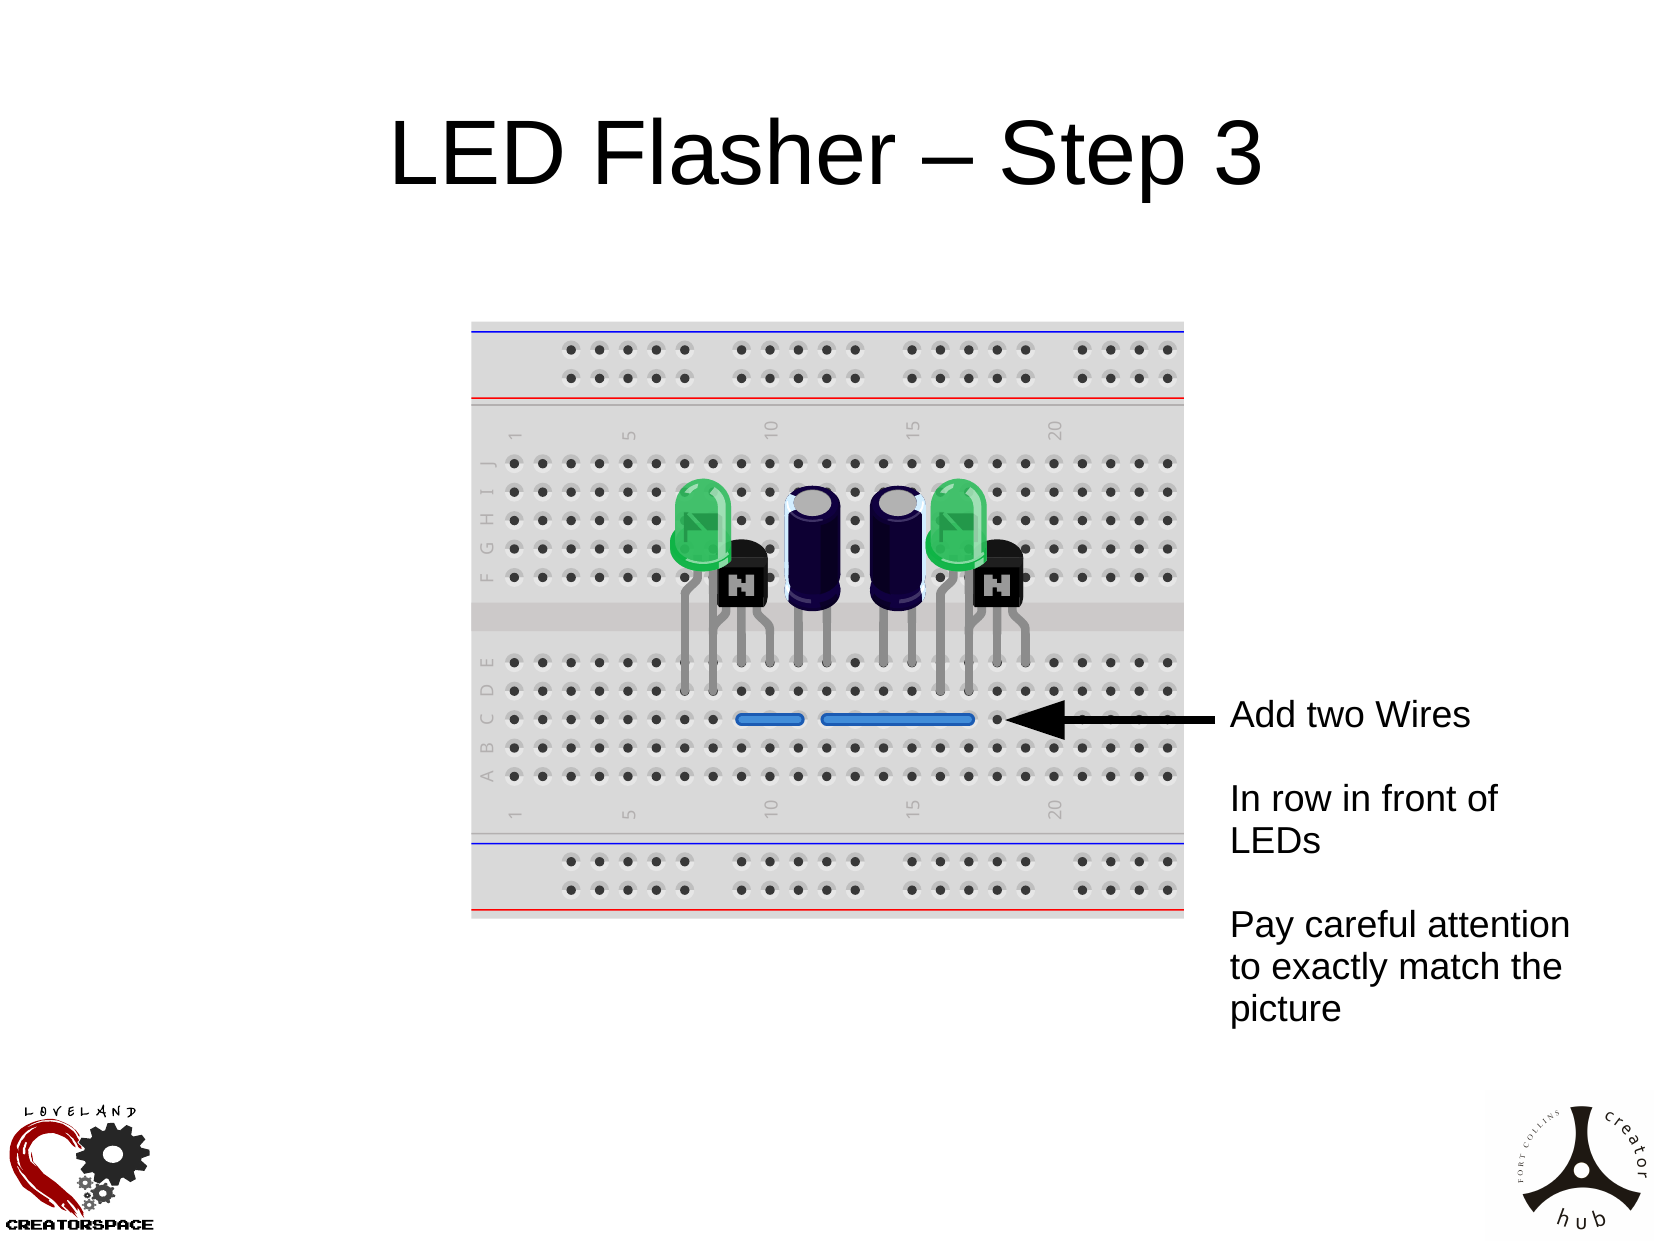

# LED Flasher – Step 3
Add two Wires
In row in front of LEDs
Pay careful attention to exactly match the picture